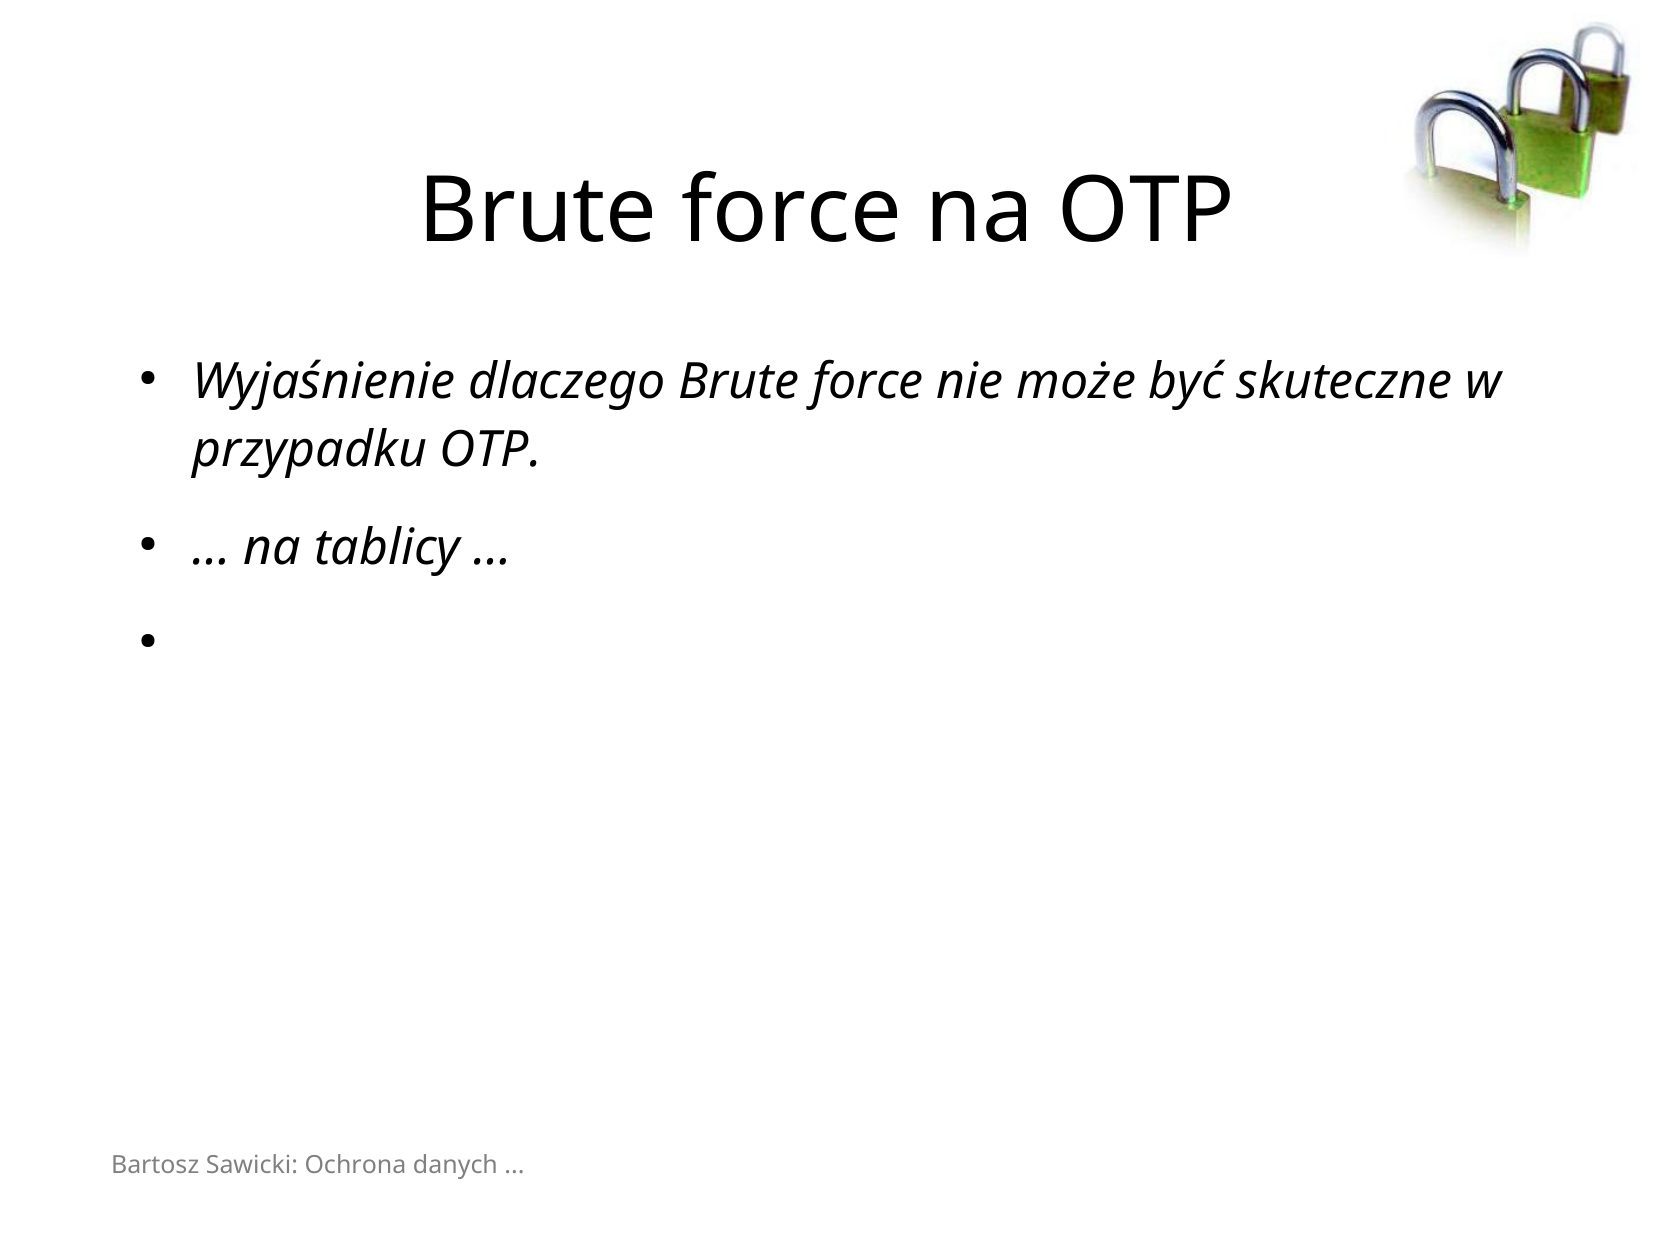

# Brute force na OTP
Wyjaśnienie dlaczego Brute force nie może być skuteczne w przypadku OTP.
… na tablicy …